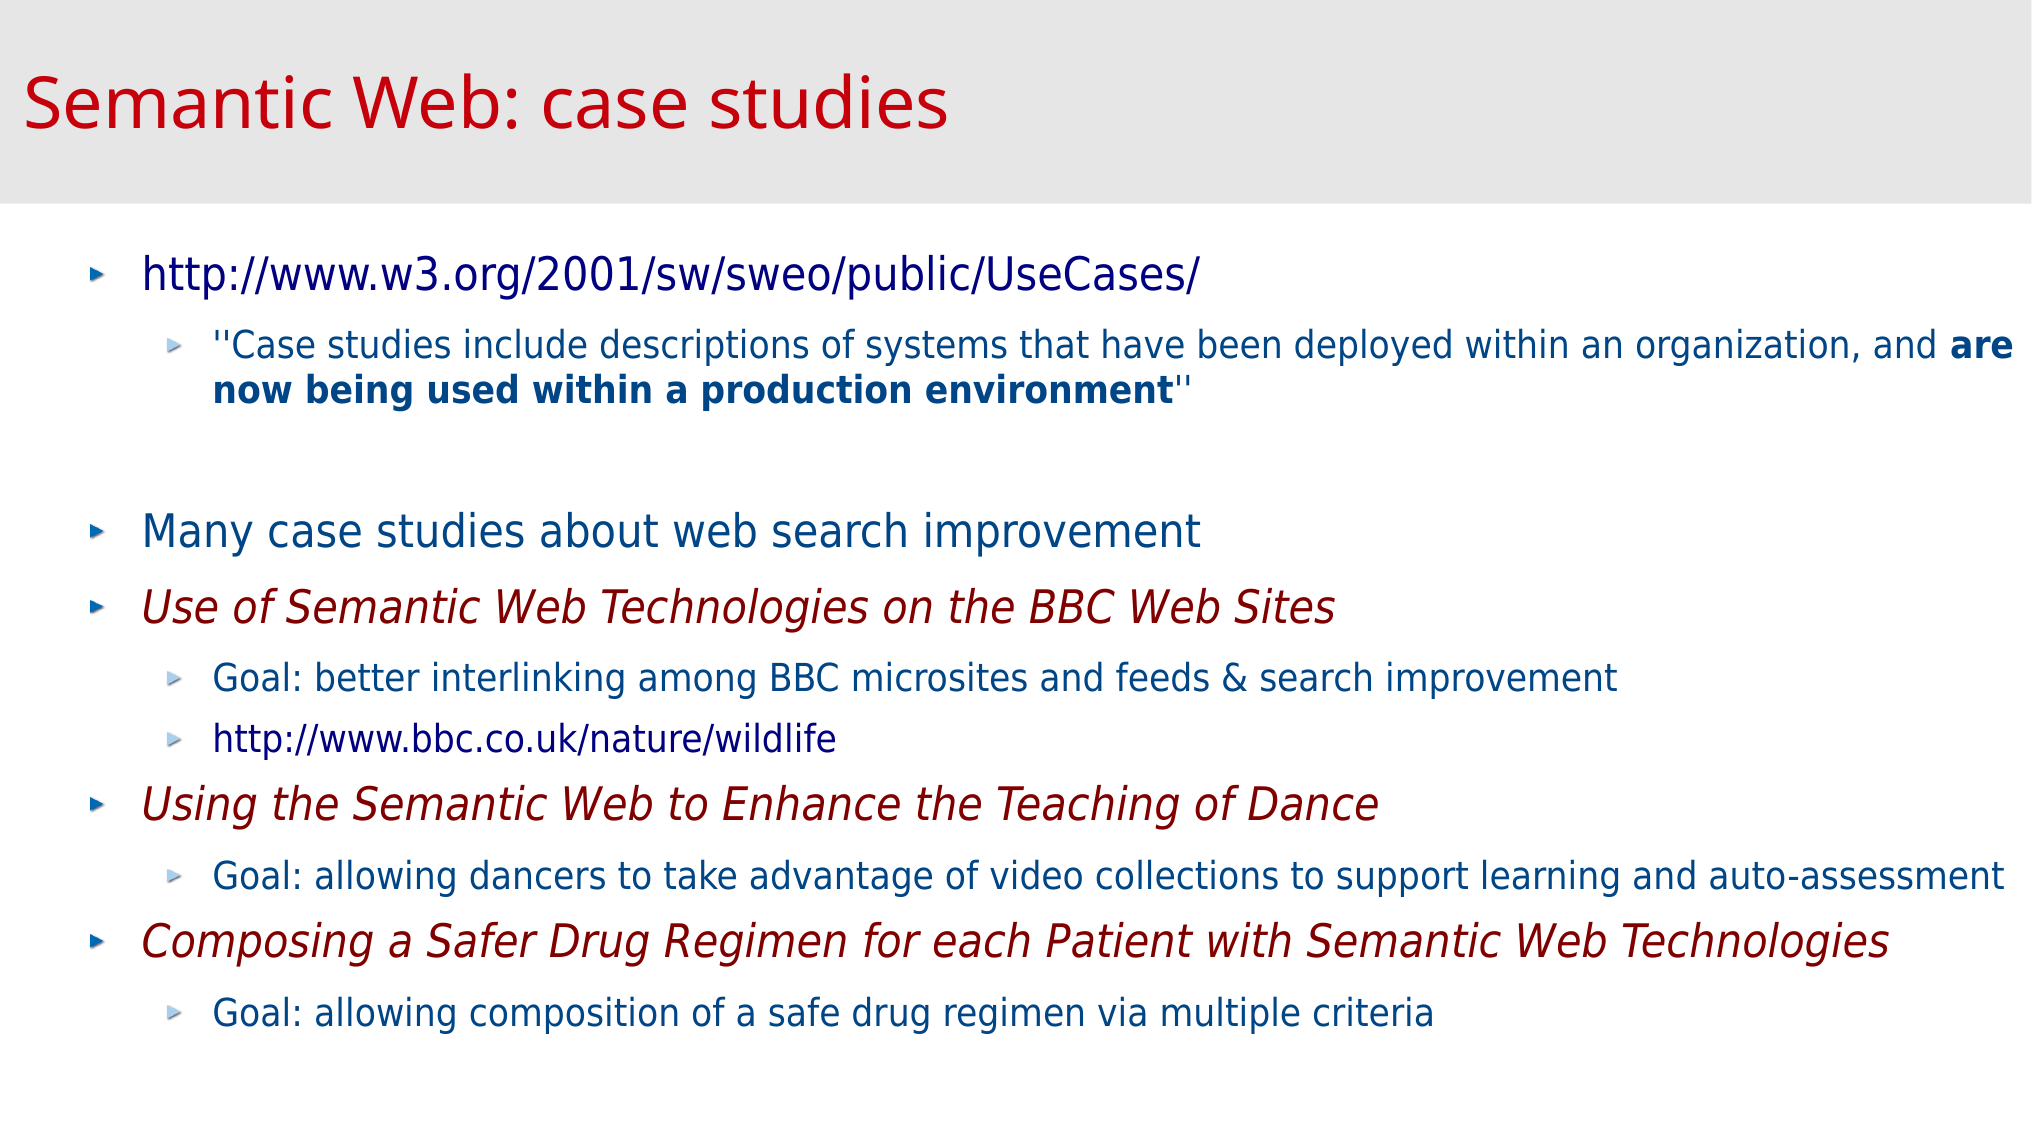

# Semantic Web: case studies
http://www.w3.org/2001/sw/sweo/public/UseCases/
''Case studies include descriptions of systems that have been deployed within an organization, and are now being used within a production environment''
Many case studies about web search improvement
Use of Semantic Web Technologies on the BBC Web Sites
Goal: better interlinking among BBC microsites and feeds & search improvement
http://www.bbc.co.uk/nature/wildlife
Using the Semantic Web to Enhance the Teaching of Dance
Goal: allowing dancers to take advantage of video collections to support learning and auto-assessment
Composing a Safer Drug Regimen for each Patient with Semantic Web Technologies
Goal: allowing composition of a safe drug regimen via multiple criteria